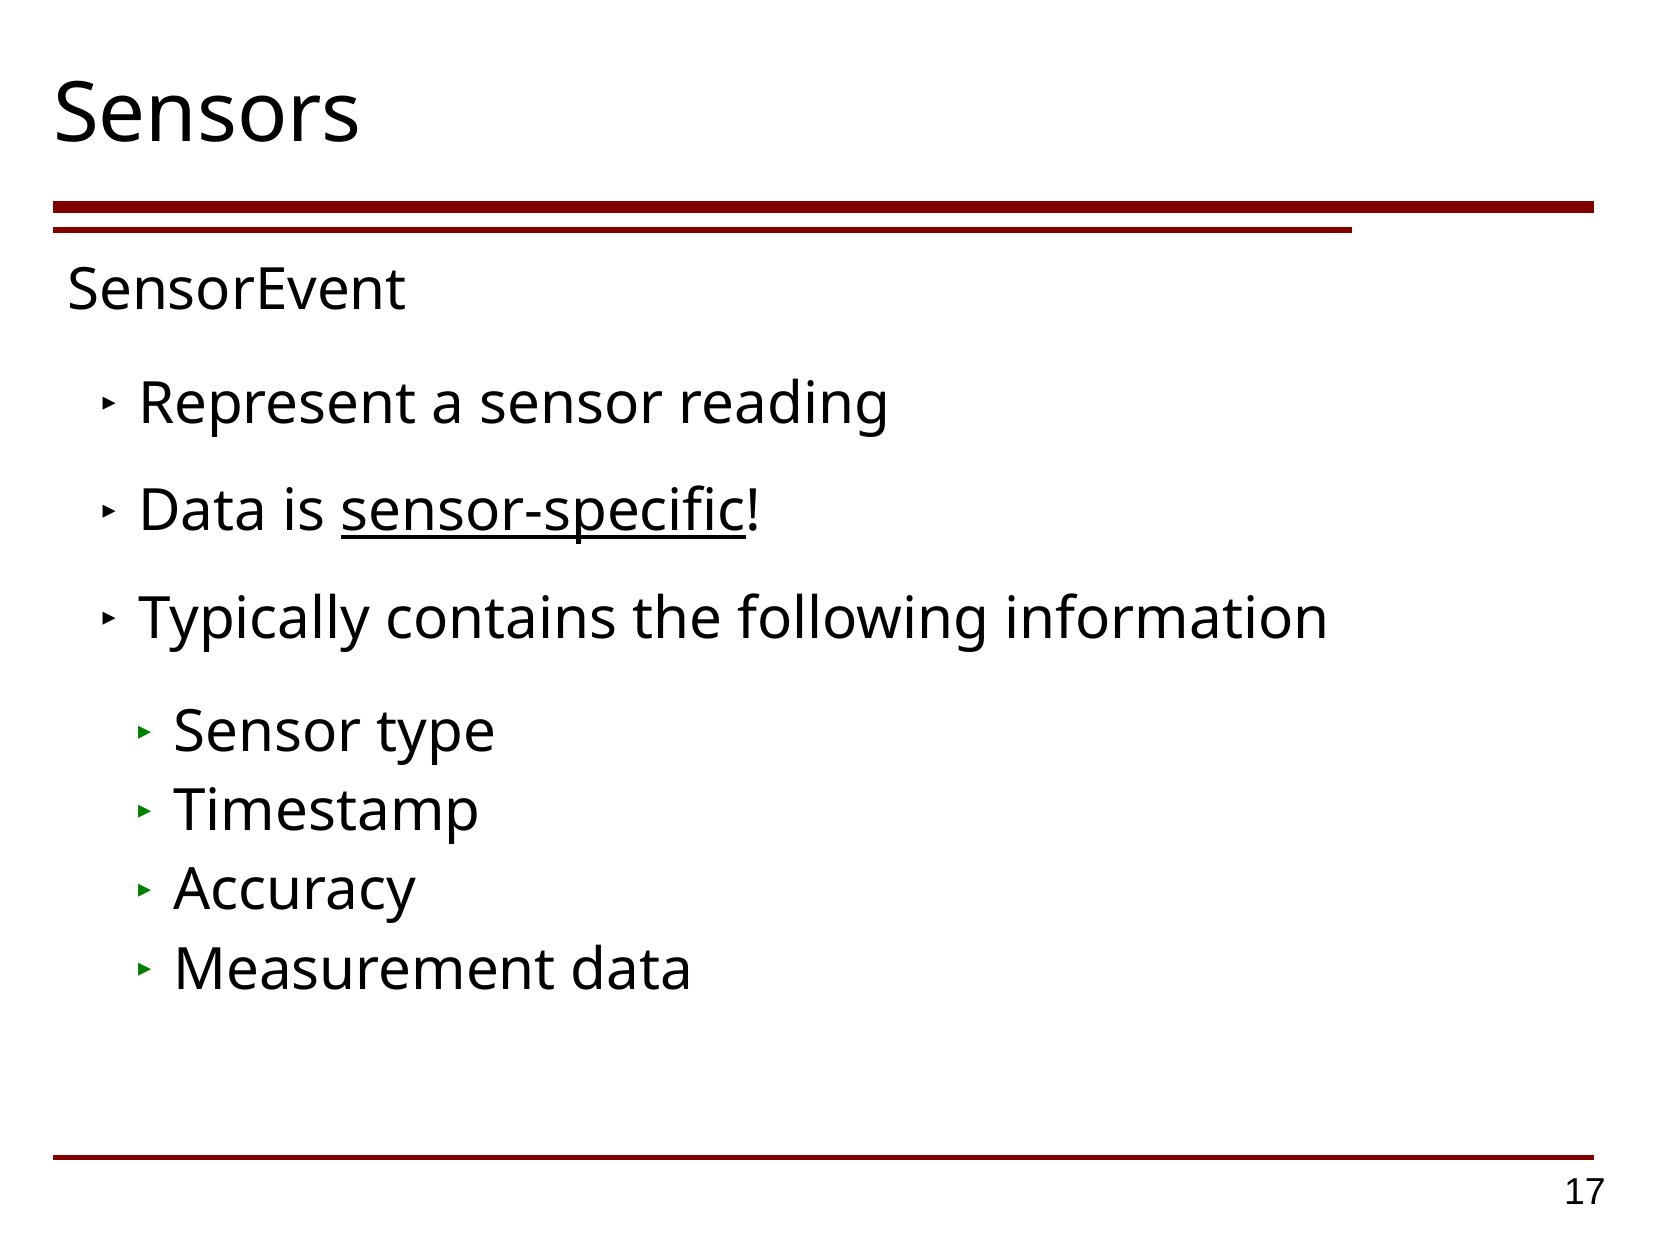

# Sensors
SensorEvent
Represent a sensor reading
Data is sensor-specific!
Typically contains the following information
Sensor type
Timestamp
Accuracy
Measurement data